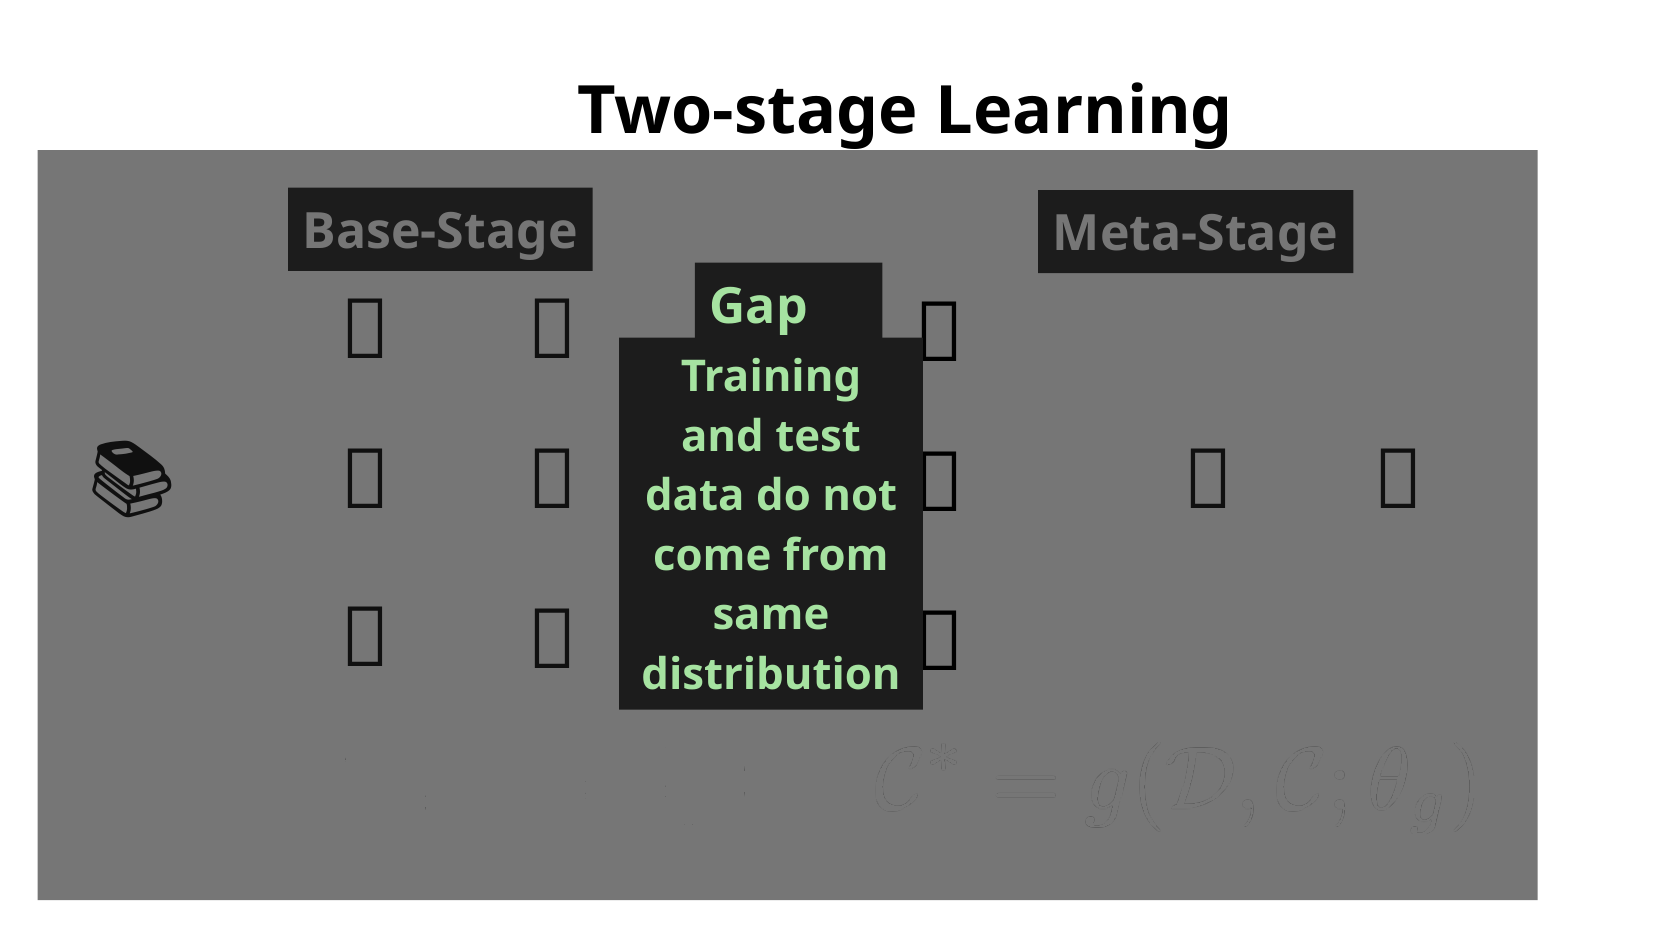

Two-stage Learning
Base-Stage
Meta-Stage
🤖
📄
📄
📄
🤖
🤖
📄
📚
📄
🤖
📄
📄
Gap #2
Training and test data do not come from same distribution